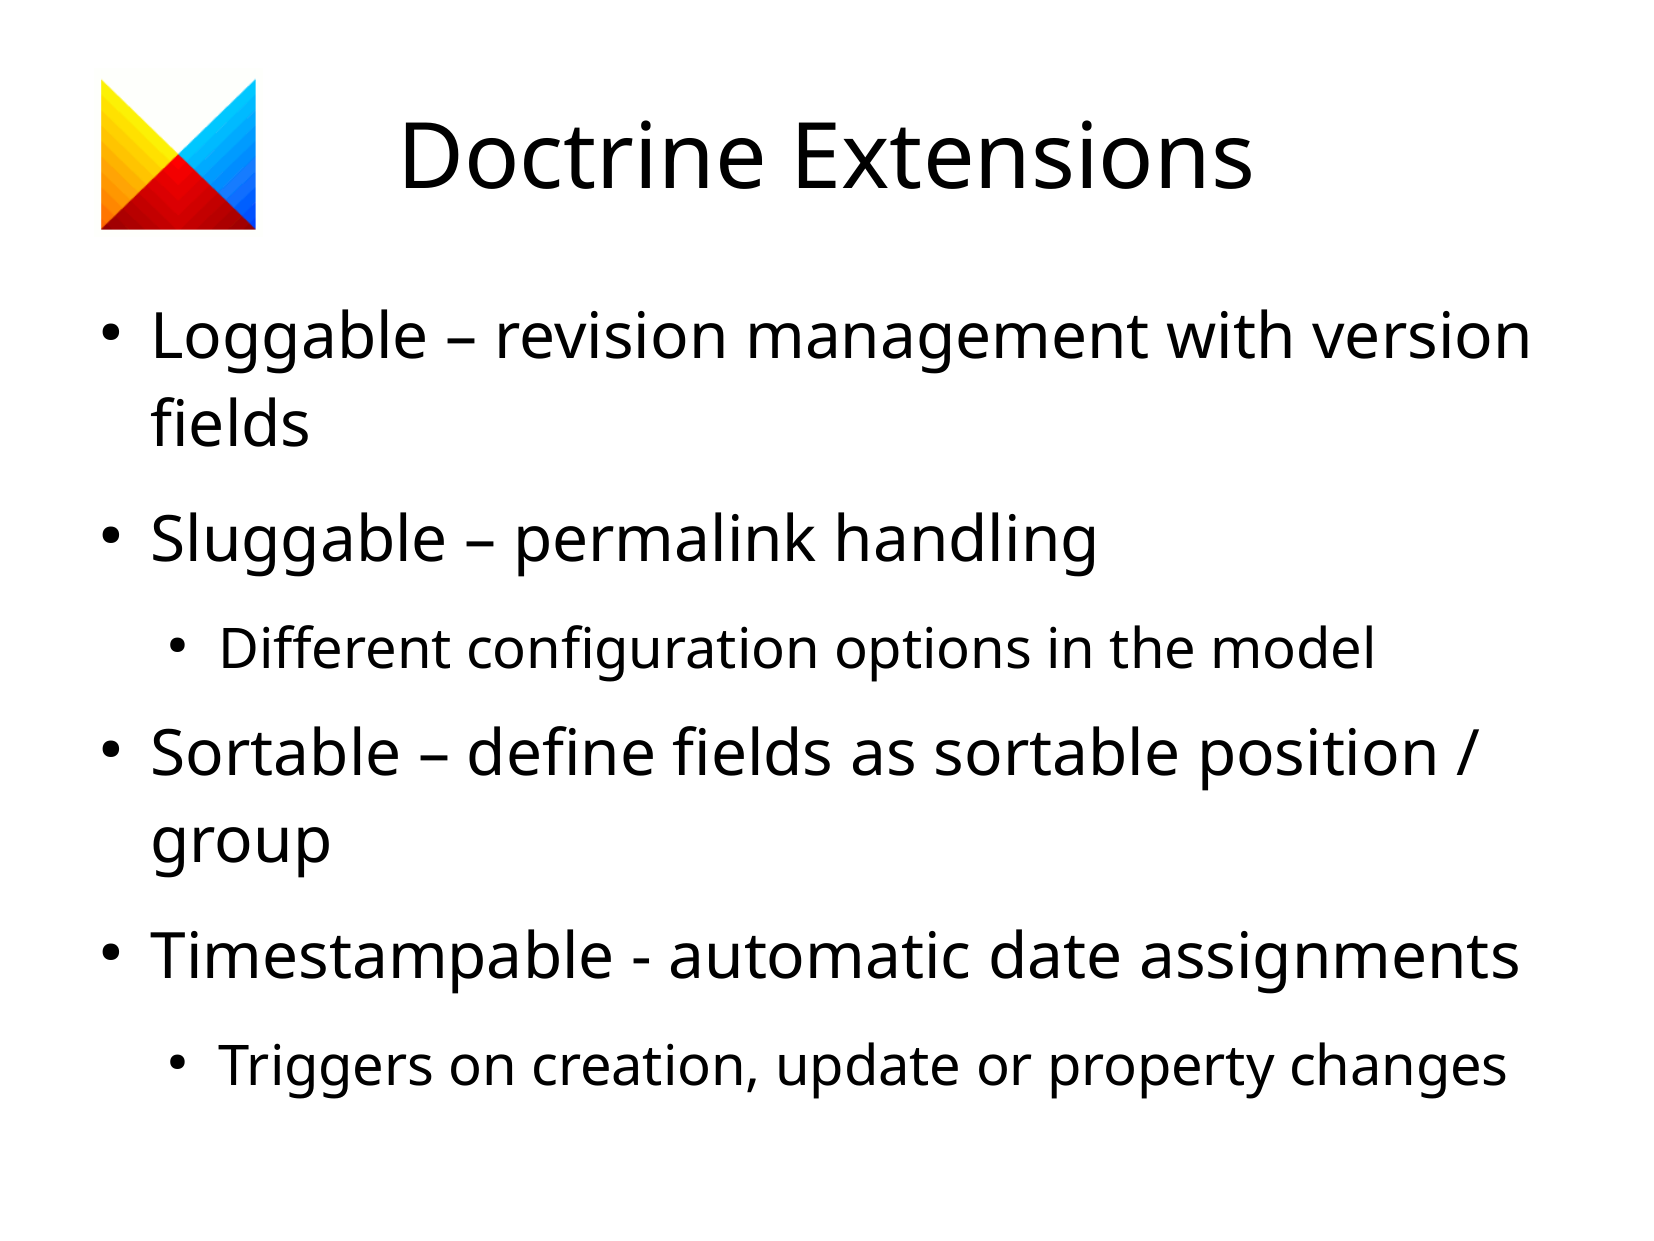

# Doctrine Extensions
Loggable – revision management with version fields
Sluggable – permalink handling
Different configuration options in the model
Sortable – define fields as sortable position / group
Timestampable - automatic date assignments
Triggers on creation, update or property changes